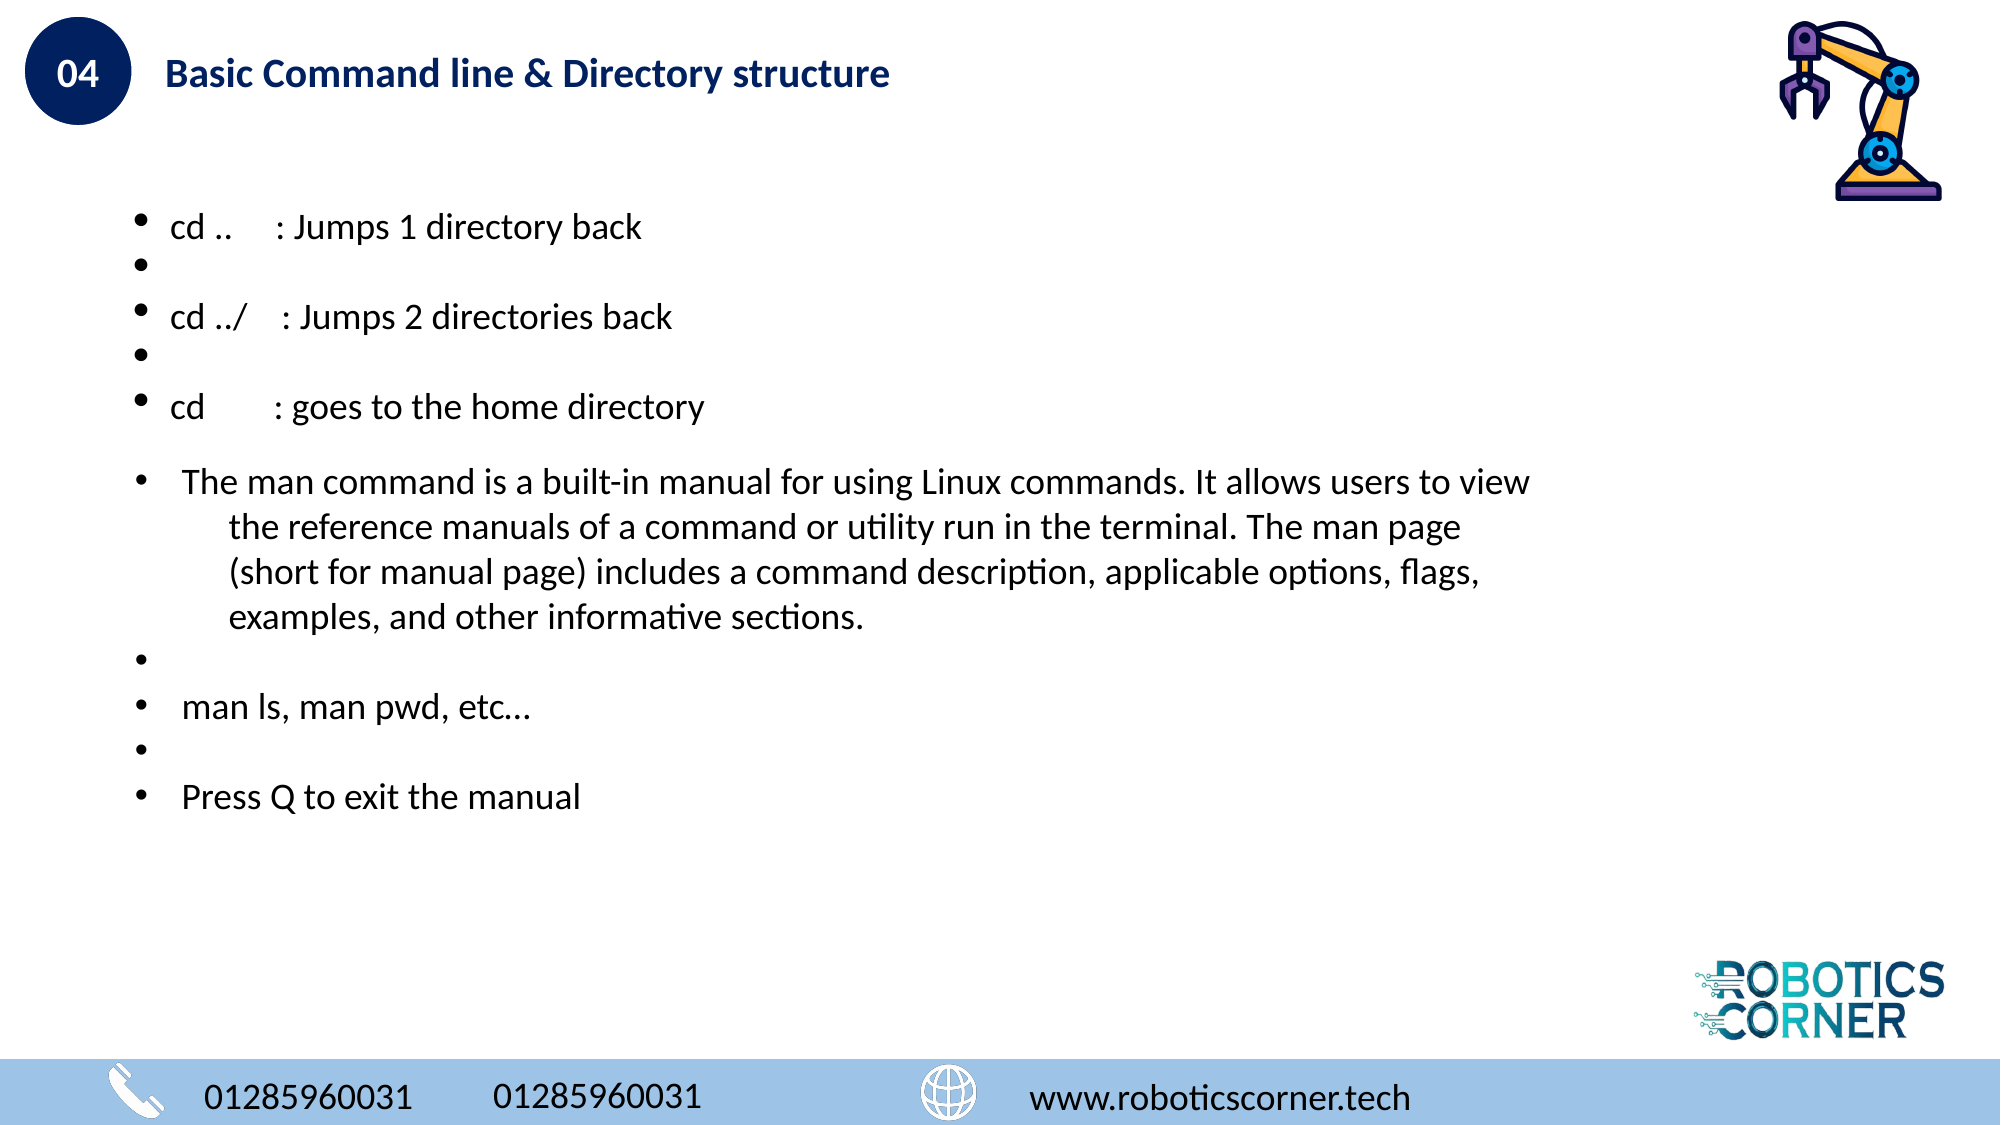

04
Basic Command line & Directory structure
cd .. : Jumps 1 directory back
cd ../ : Jumps 2 directories back
cd : goes to the home directory
The man command is a built-in manual for using Linux commands. It allows users to view the reference manuals of a command or utility run in the terminal. The man page (short for manual page) includes a command description, applicable options, flags, examples, and other informative sections.
man ls, man pwd, etc…
Press Q to exit the manual
01285960031
01285960031
www.roboticscorner.tech